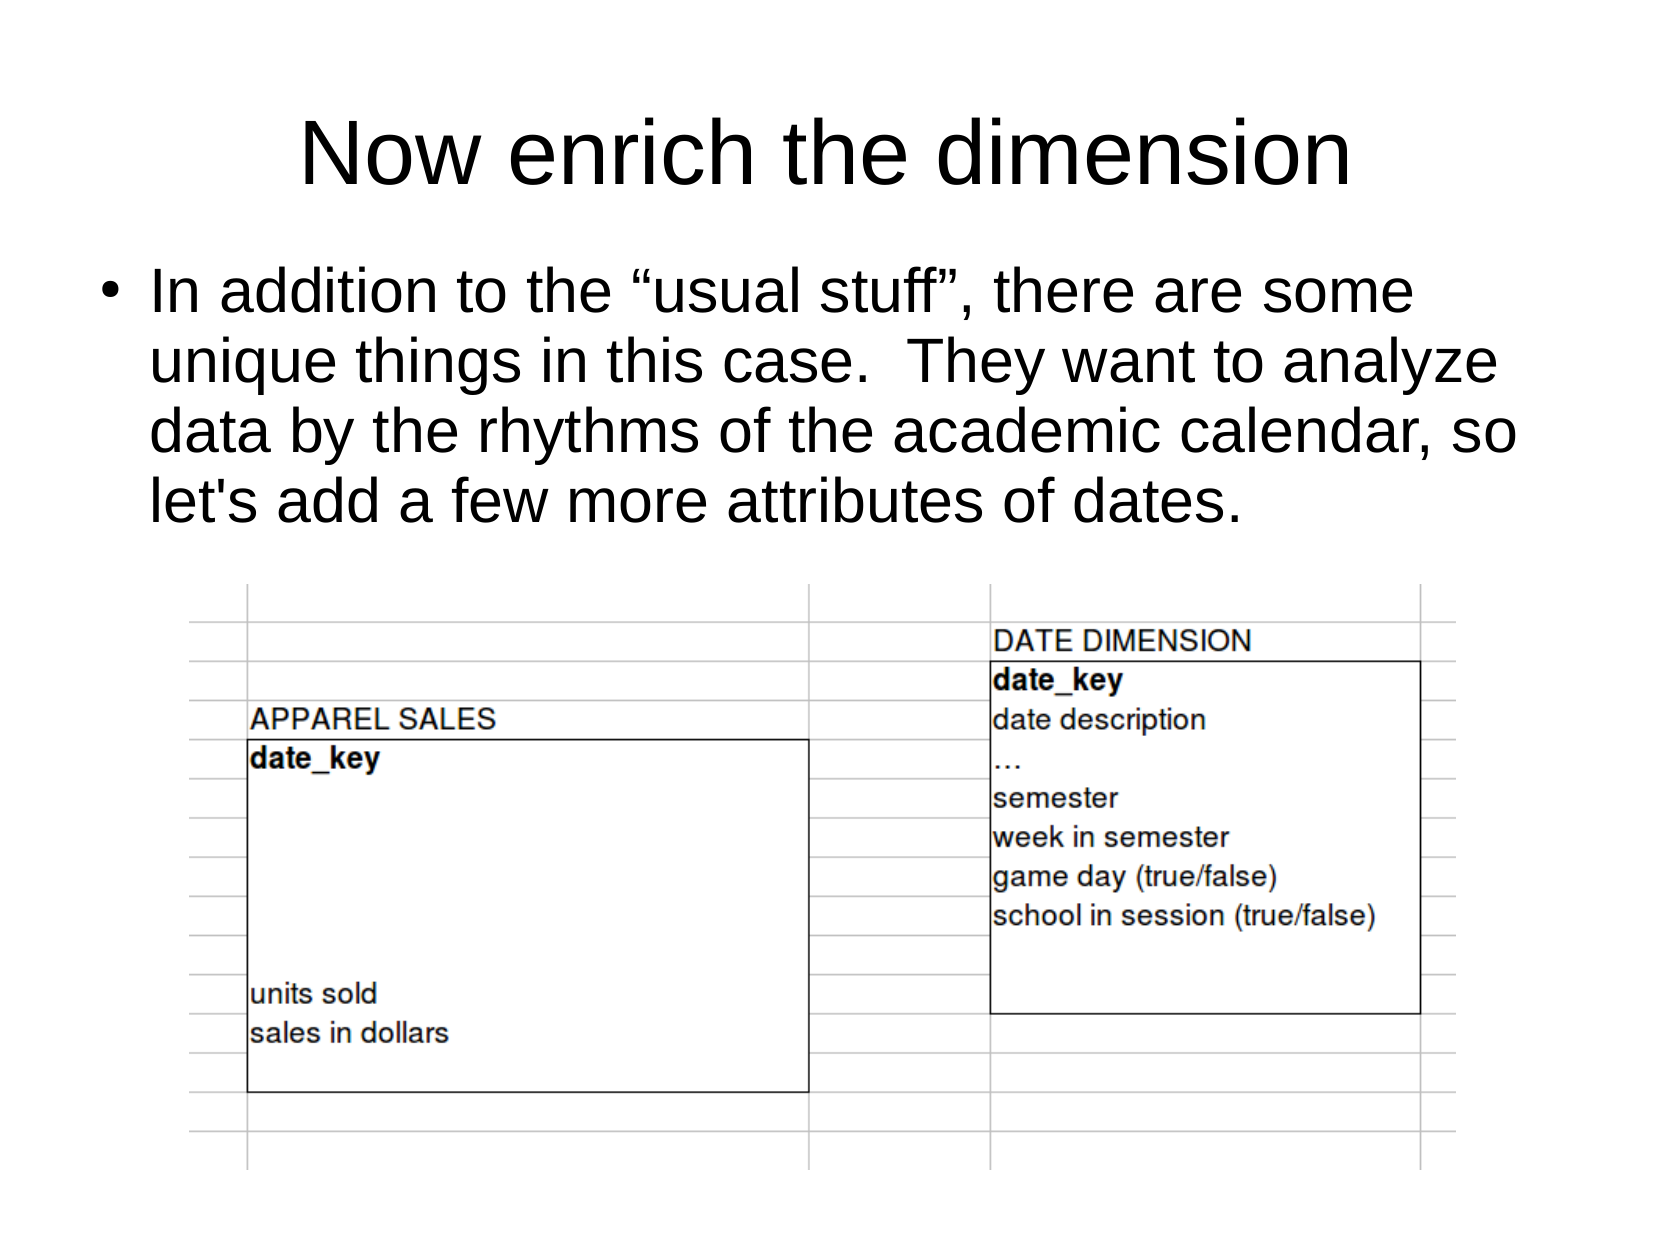

# Now enrich the dimension
In addition to the “usual stuff”, there are some unique things in this case. They want to analyze data by the rhythms of the academic calendar, so let's add a few more attributes of dates.